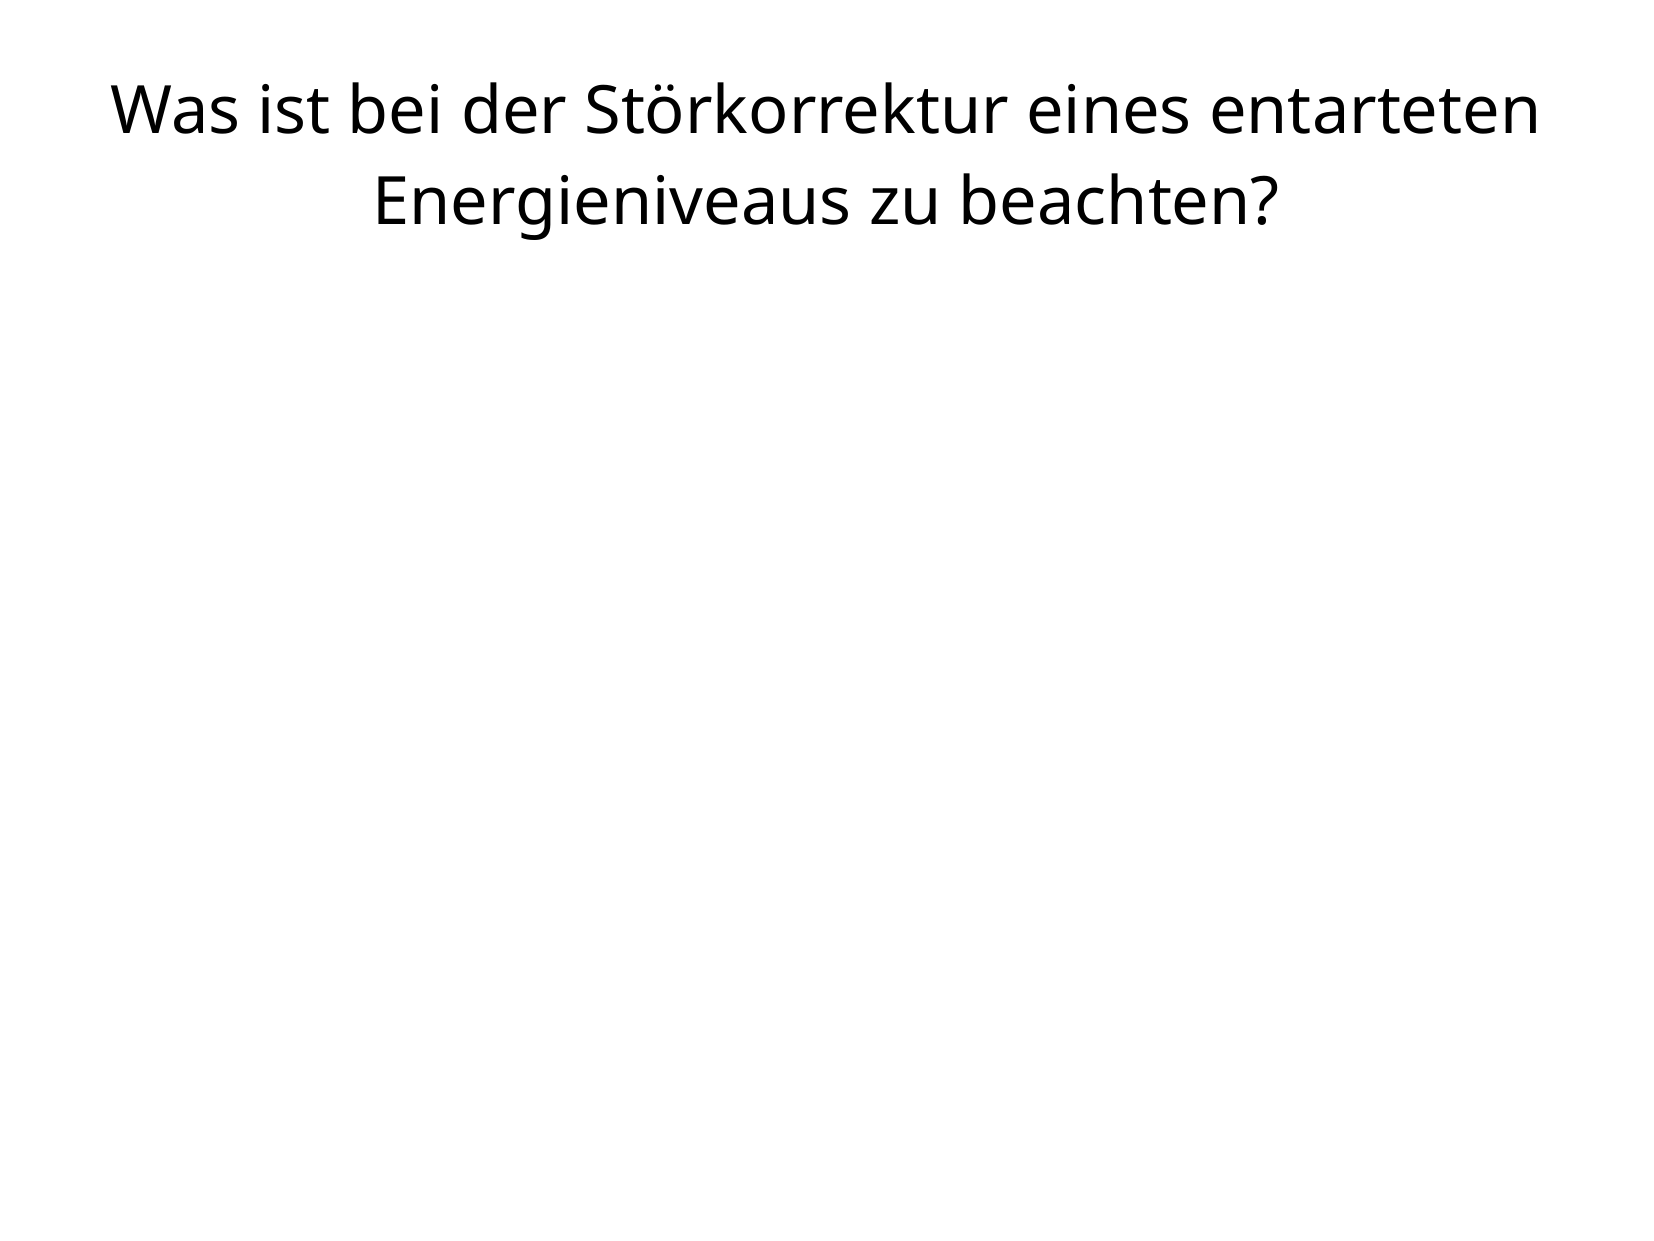

# Was ist bei der Störkorrektur eines entarteten Energieniveaus zu beachten?